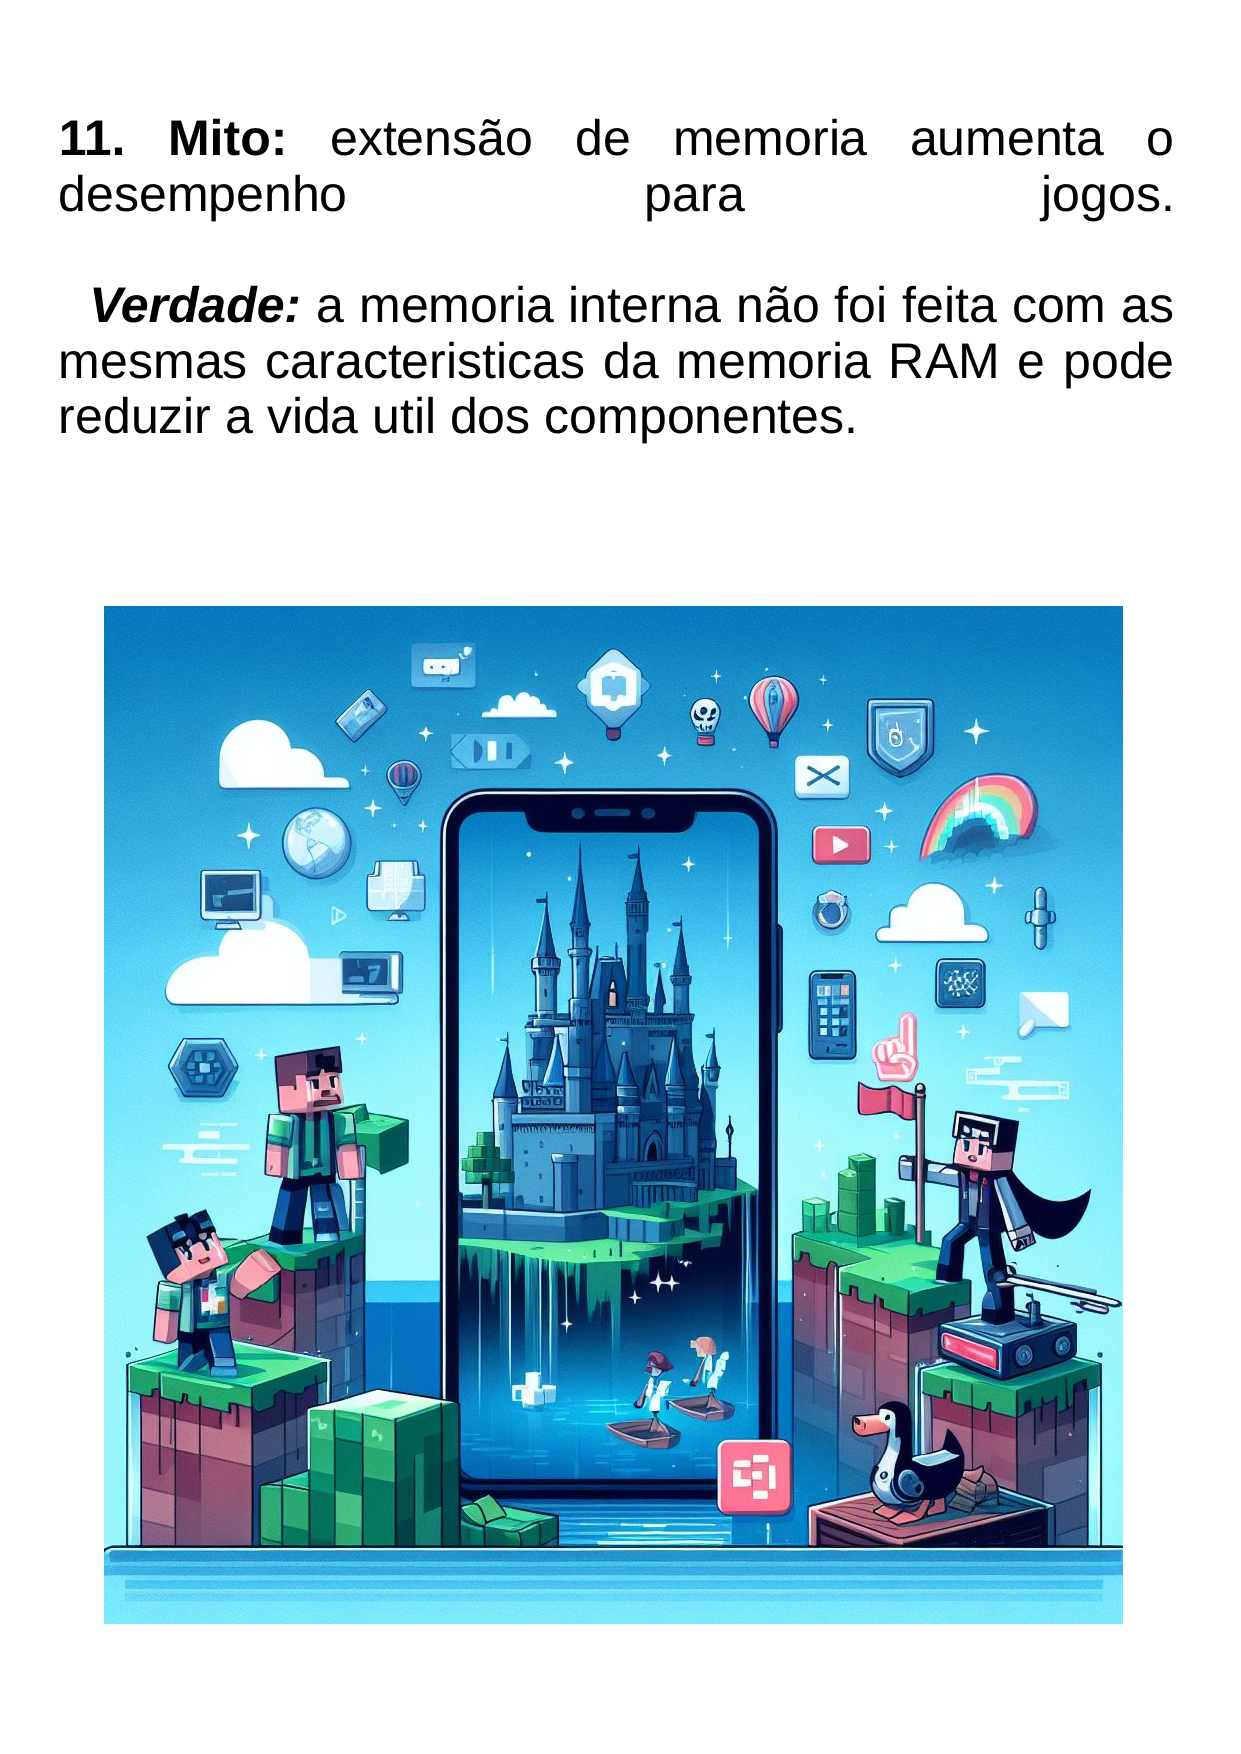

# 11. Mito: extensão de memoria aumenta o desempenho para jogos. Verdade: a memoria interna não foi feita com as mesmas caracteristicas da memoria RAM e pode reduzir a vida util dos componentes.